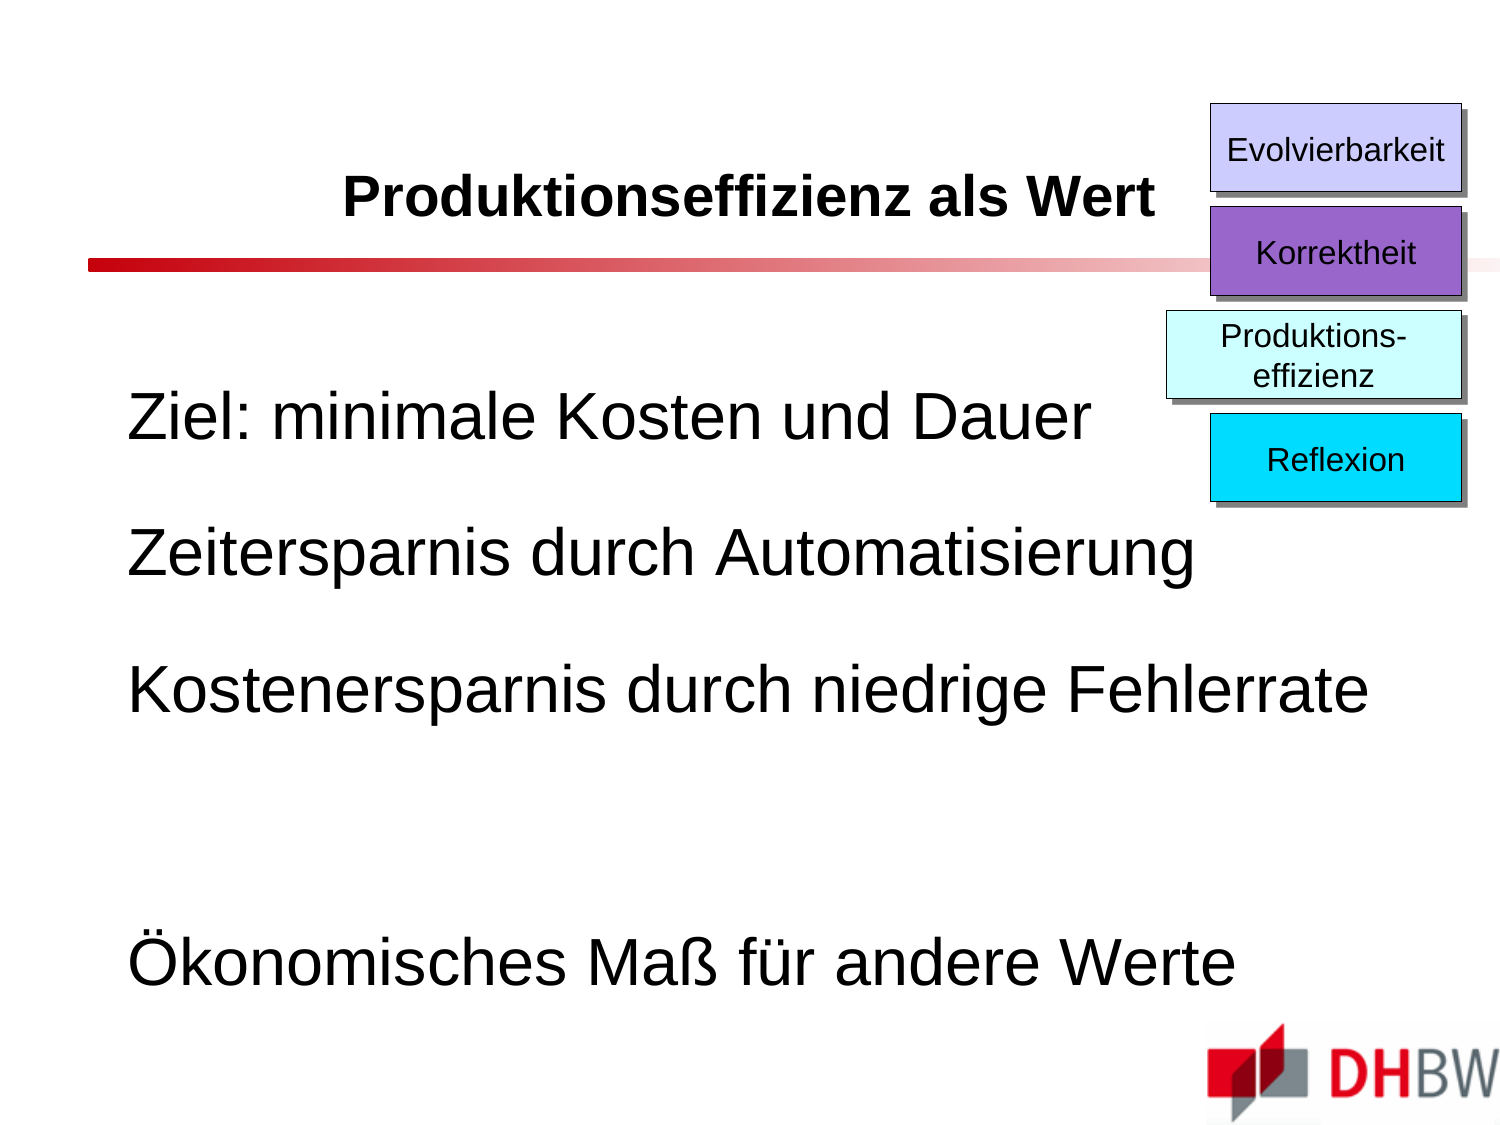

# Produktionseffizienz als Wert
Evolvierbarkeit
Korrektheit
Produktions-
effizienz
Ziel: minimale Kosten und Dauer
Zeitersparnis durch Automatisierung
Kostenersparnis durch niedrige Fehlerrate
Ökonomisches Maß für andere Werte
Reflexion